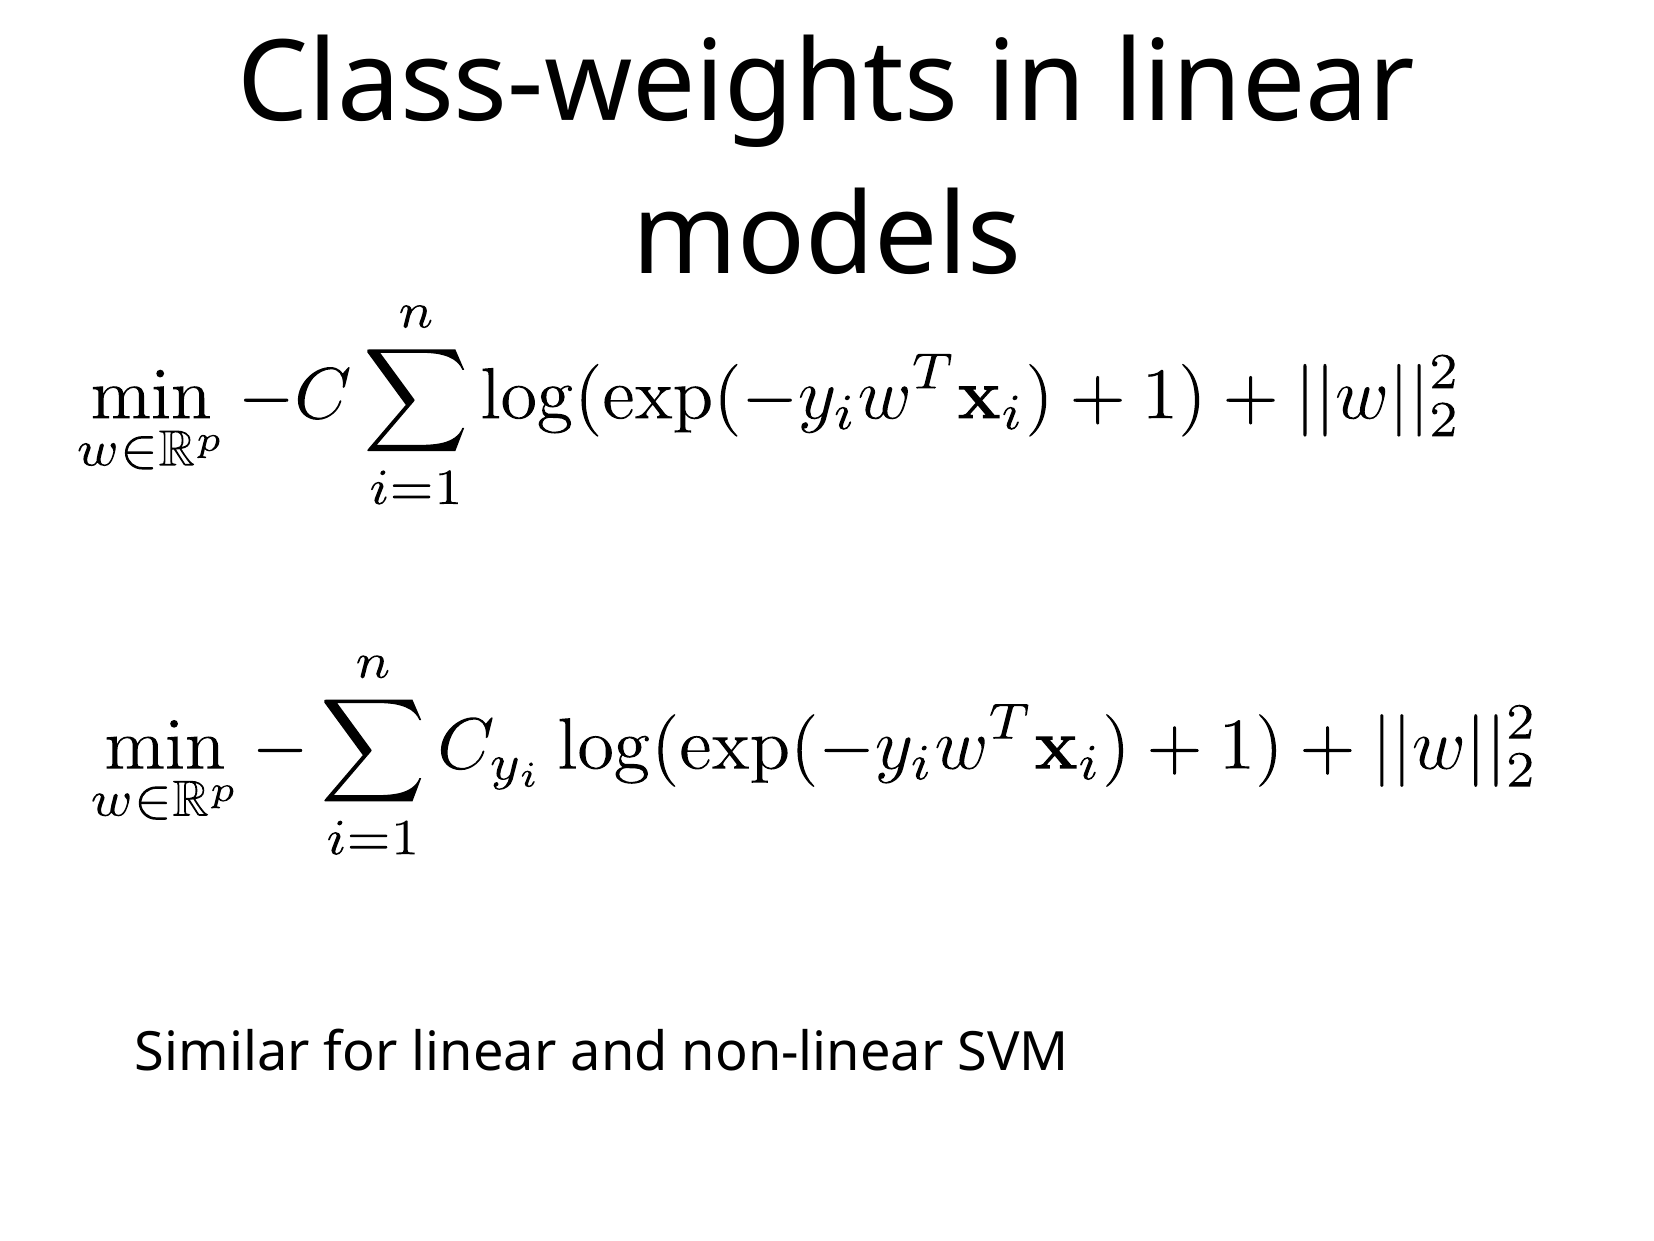

# Class-weights in linear models
Similar for linear and non-linear SVM